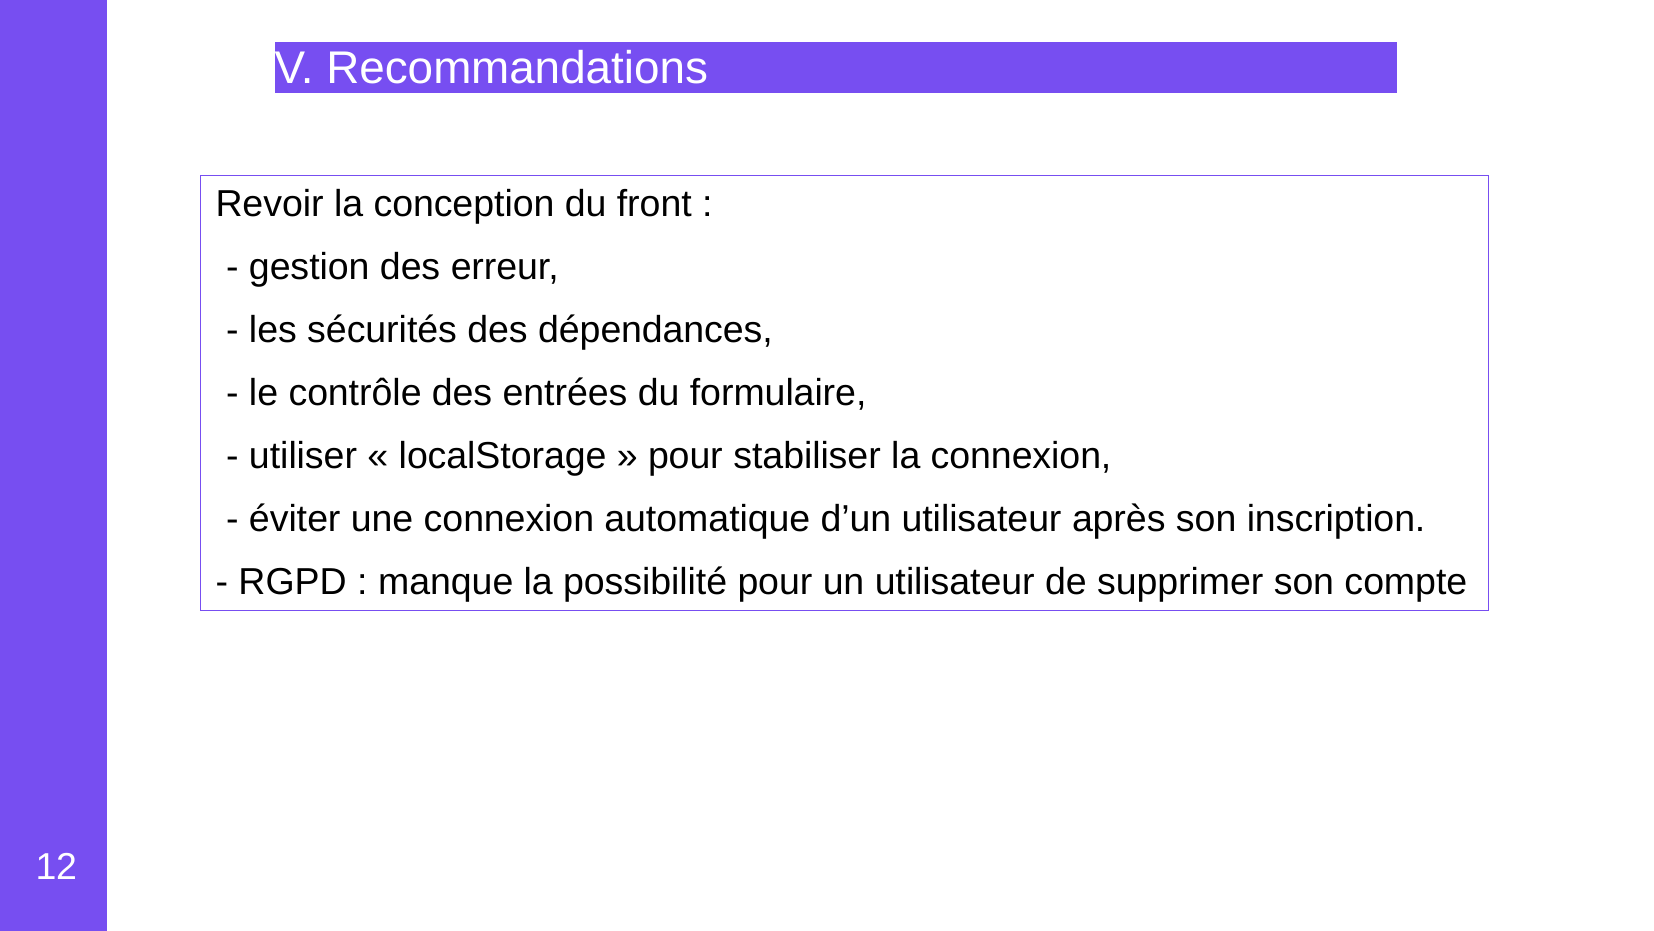

V. Recommandations
Revoir la conception du front :
 - gestion des erreur,
 - les sécurités des dépendances,
 - le contrôle des entrées du formulaire,
 - utiliser « localStorage » pour stabiliser la connexion,
 - éviter une connexion automatique d’un utilisateur après son inscription.
- RGPD : manque la possibilité pour un utilisateur de supprimer son compte